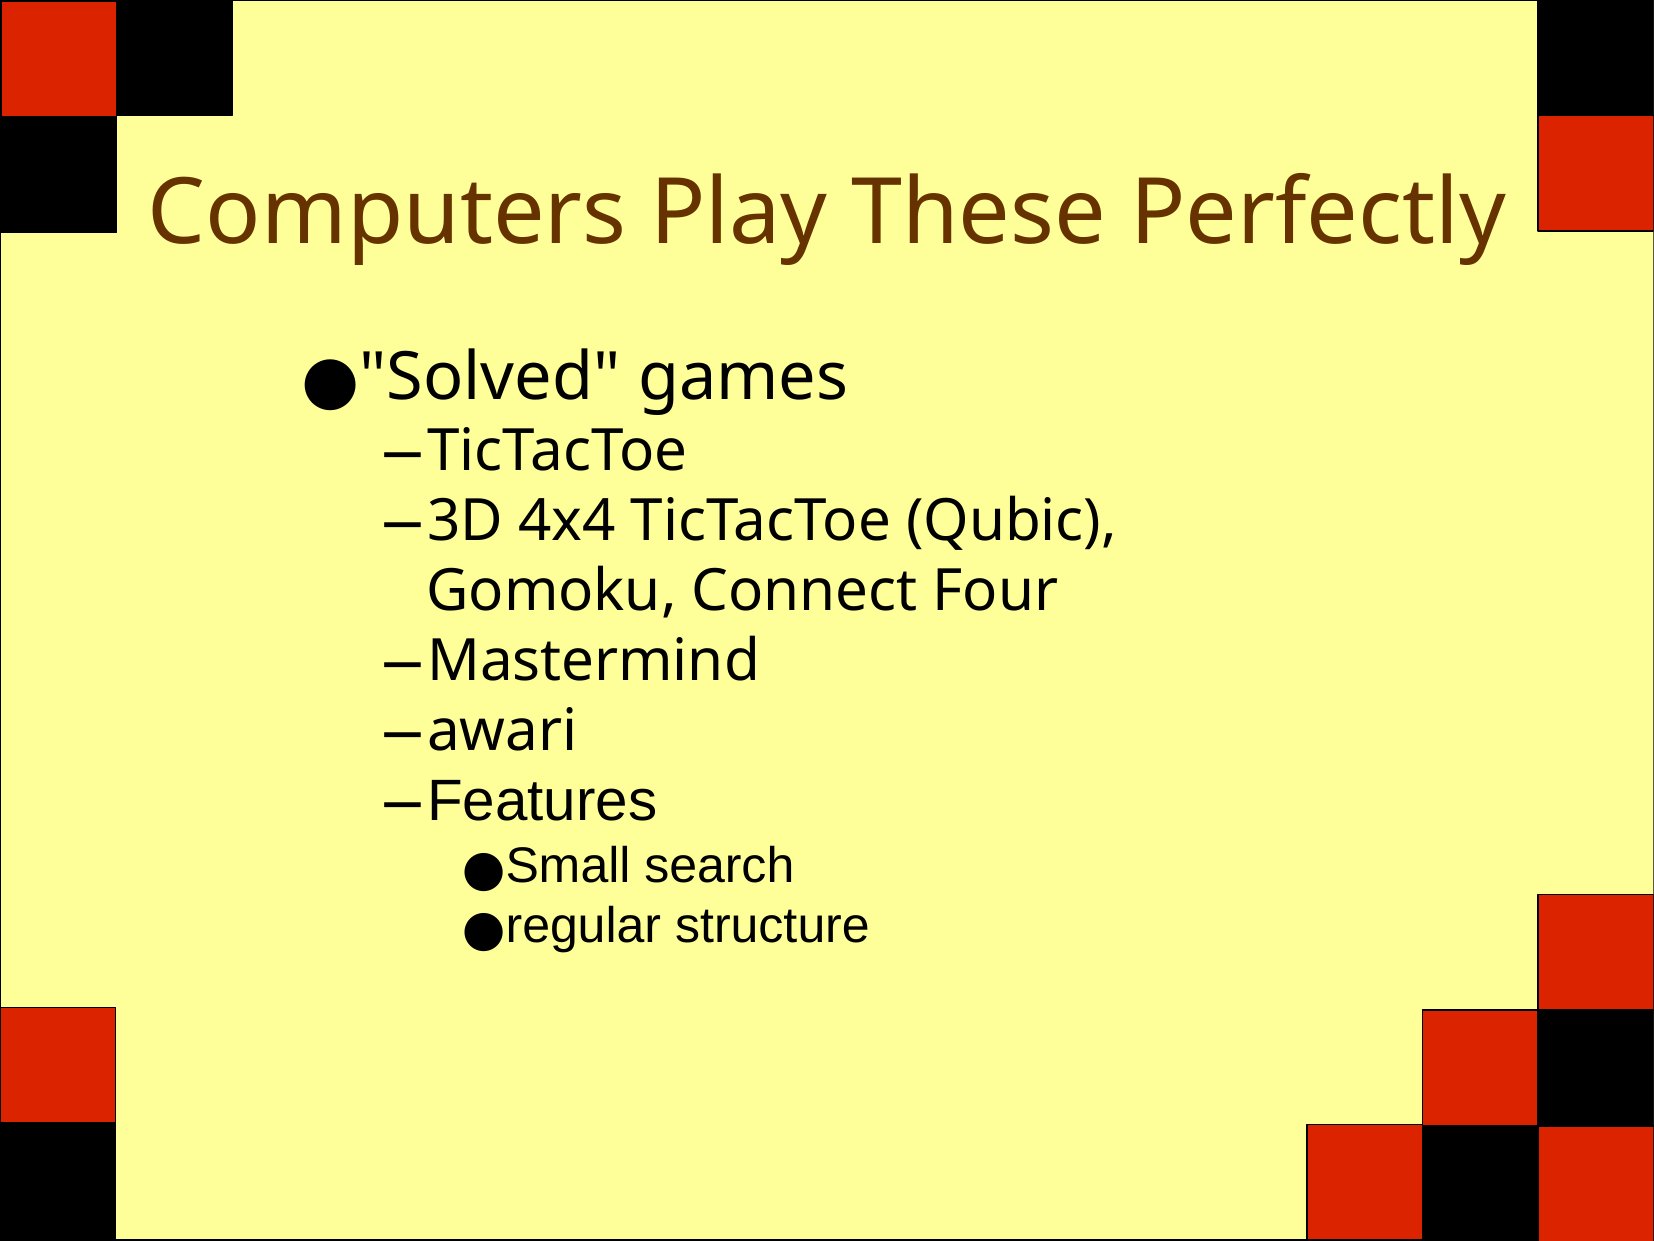

Computers Play These Perfectly
"Solved" games
Tic­Tac­Toe
3D 4x4 Tic­Tac­Toe (Qubic),
Gomoku, Connect Four
Mastermind
awari
Features
Small search
regular structure